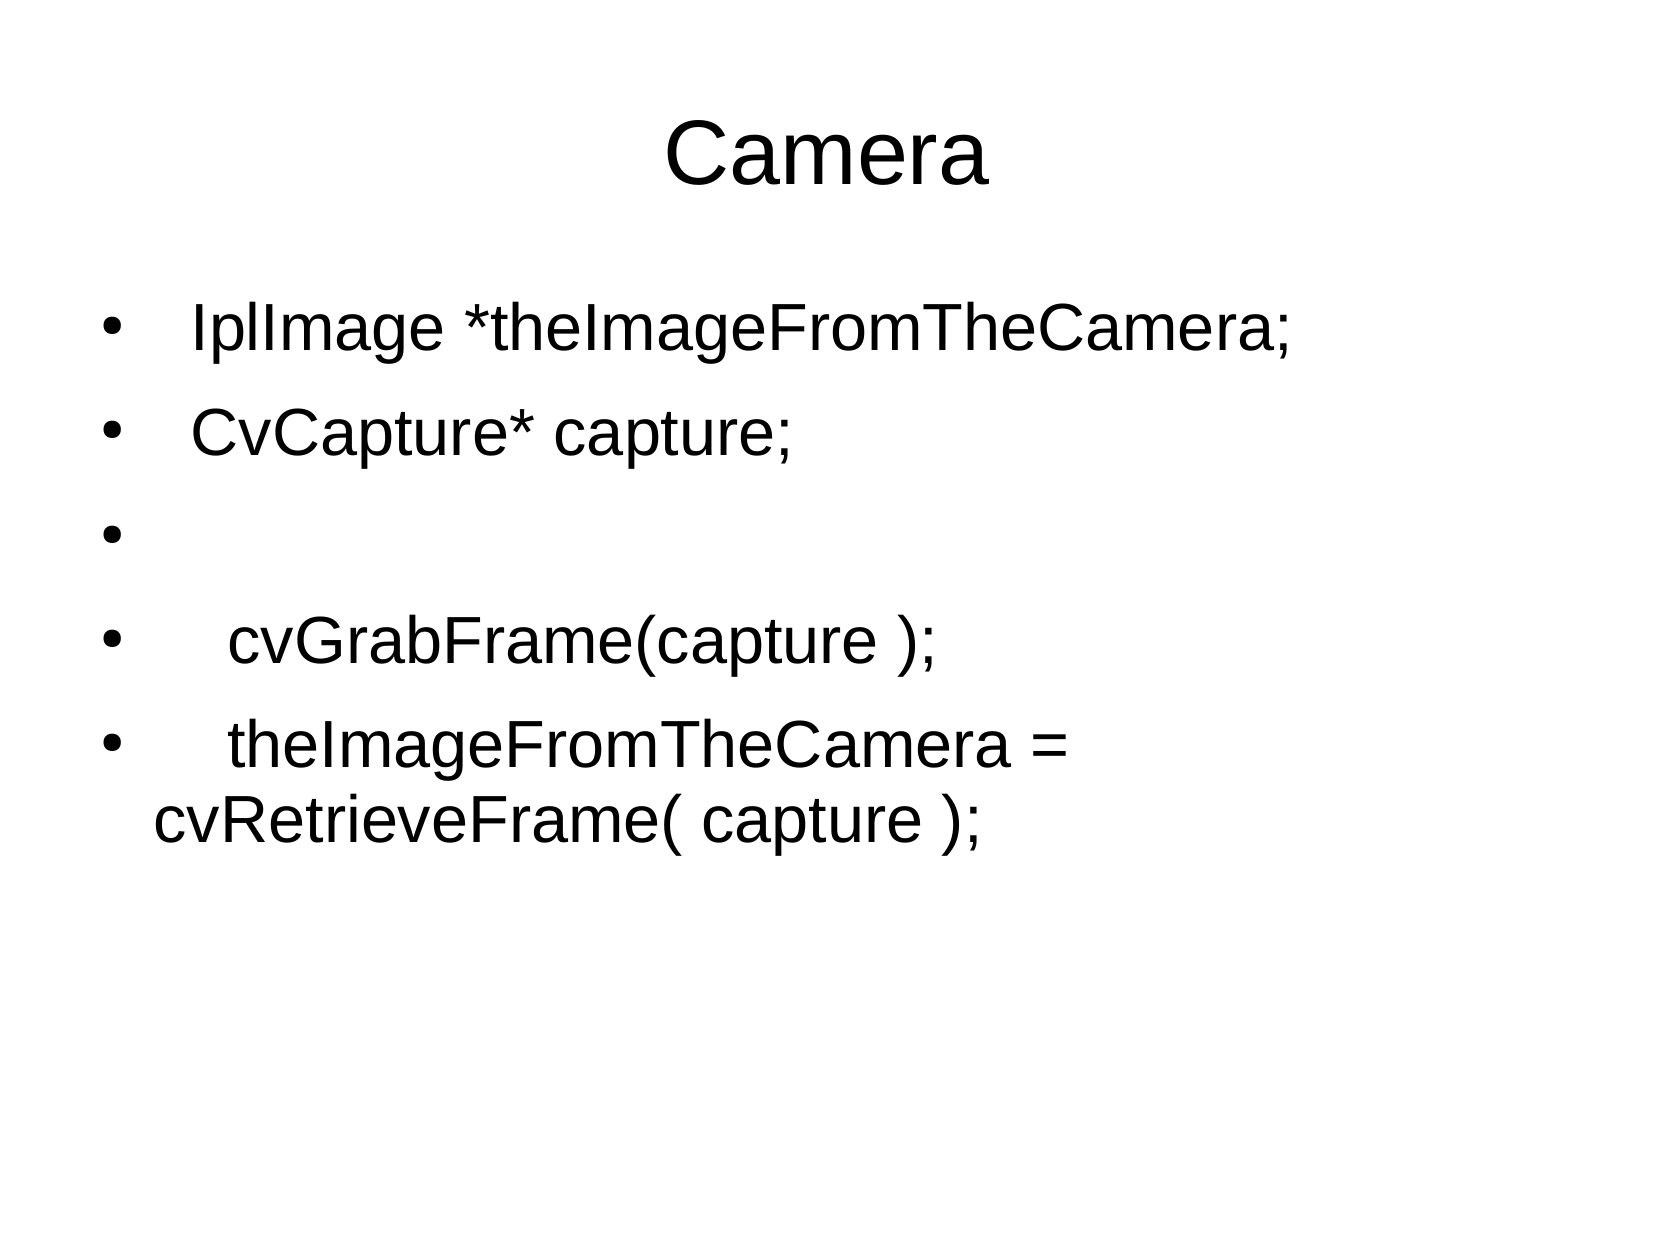

# Camera
 IplImage *theImageFromTheCamera;
 CvCapture* capture;
 cvGrabFrame(capture );
 theImageFromTheCamera = cvRetrieveFrame( capture );